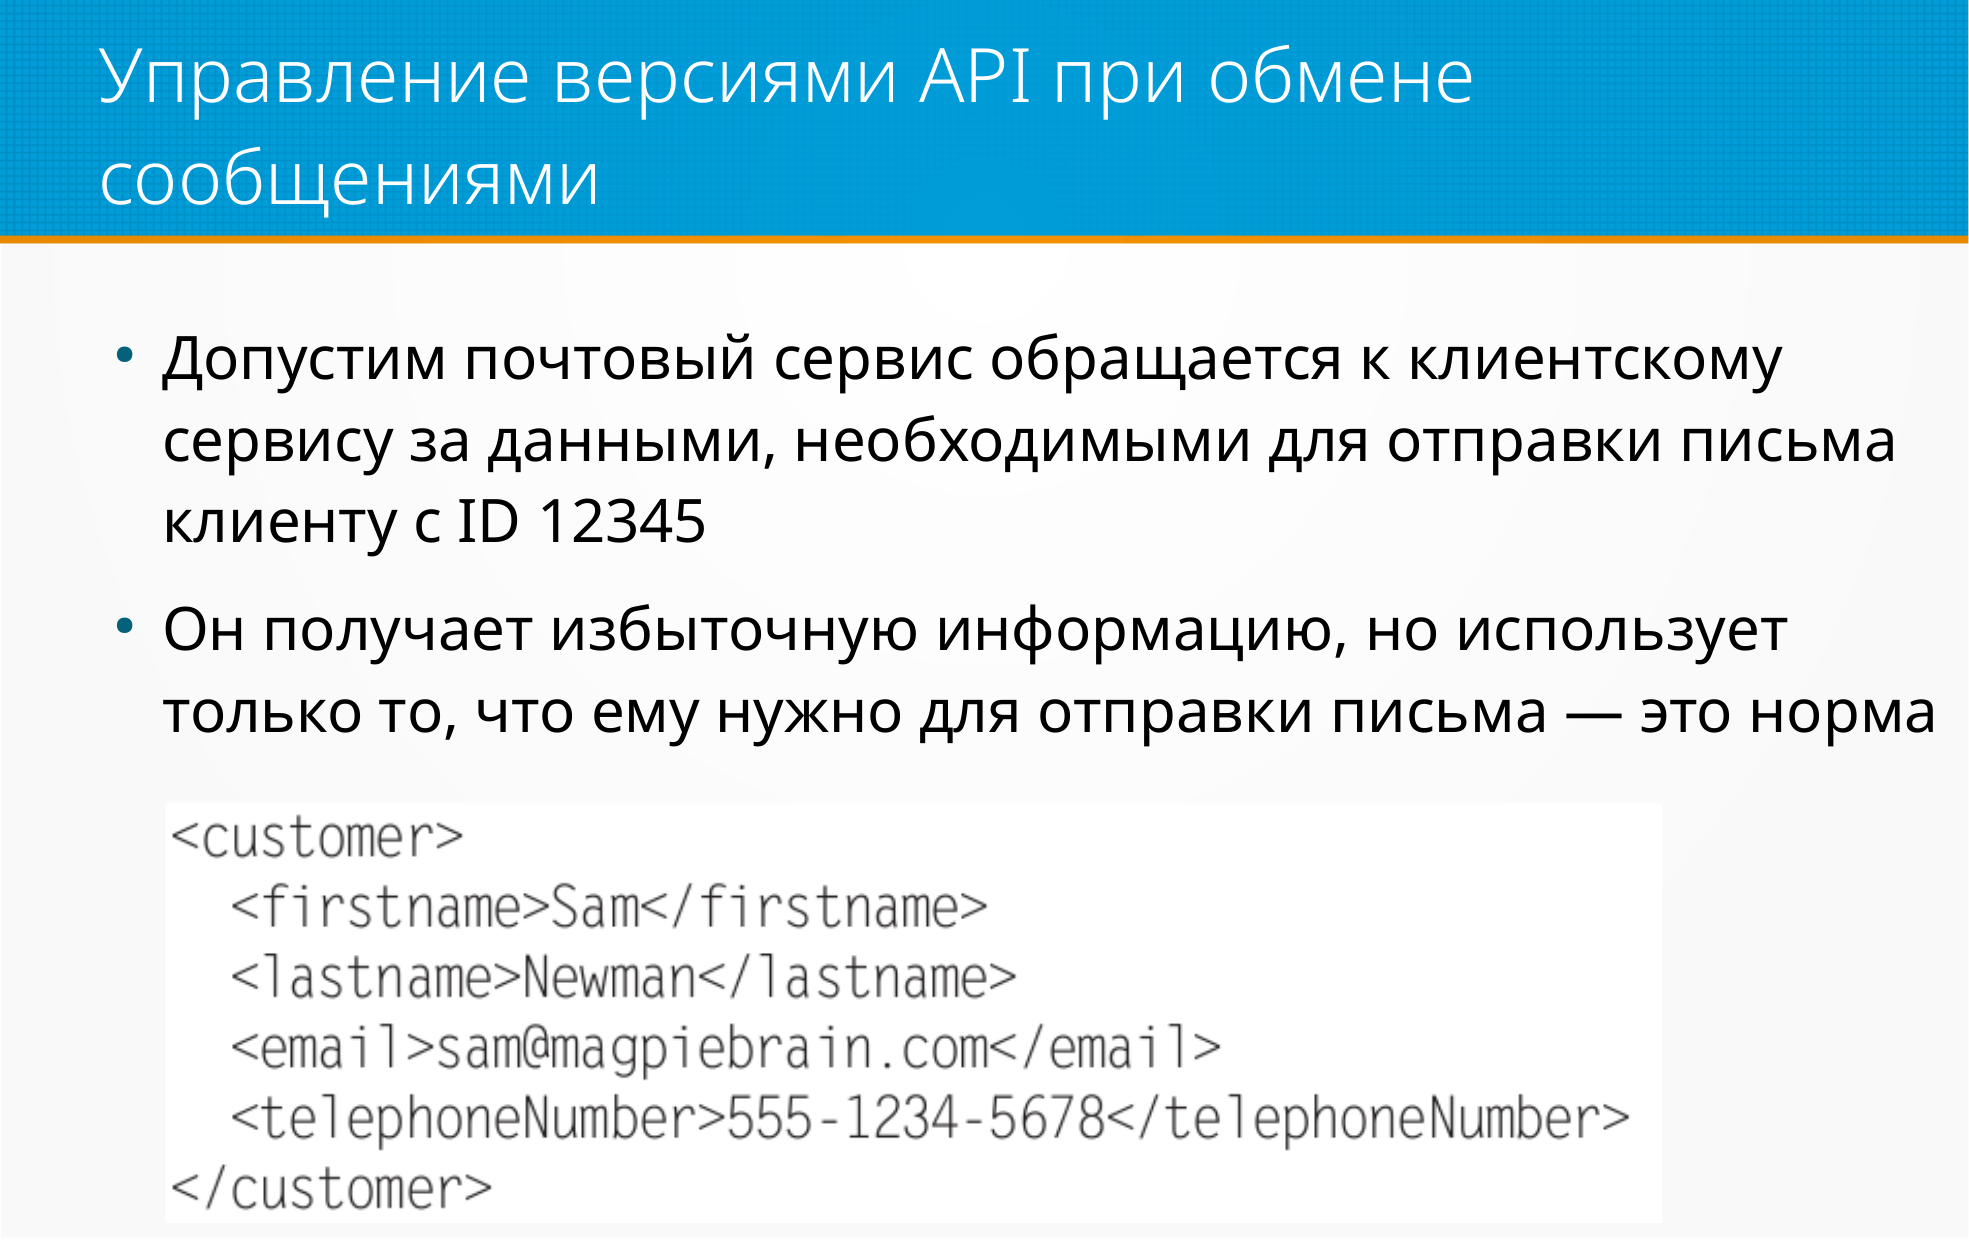

# Управление версиями API при обмене сообщениями
Допустим почтовый сервис обращается к клиентскому сервису за данными, необходимыми для отправки письма клиенту с ID 12345
Он получает избыточную информацию, но использует только то, что ему нужно для отправки письма — это норма